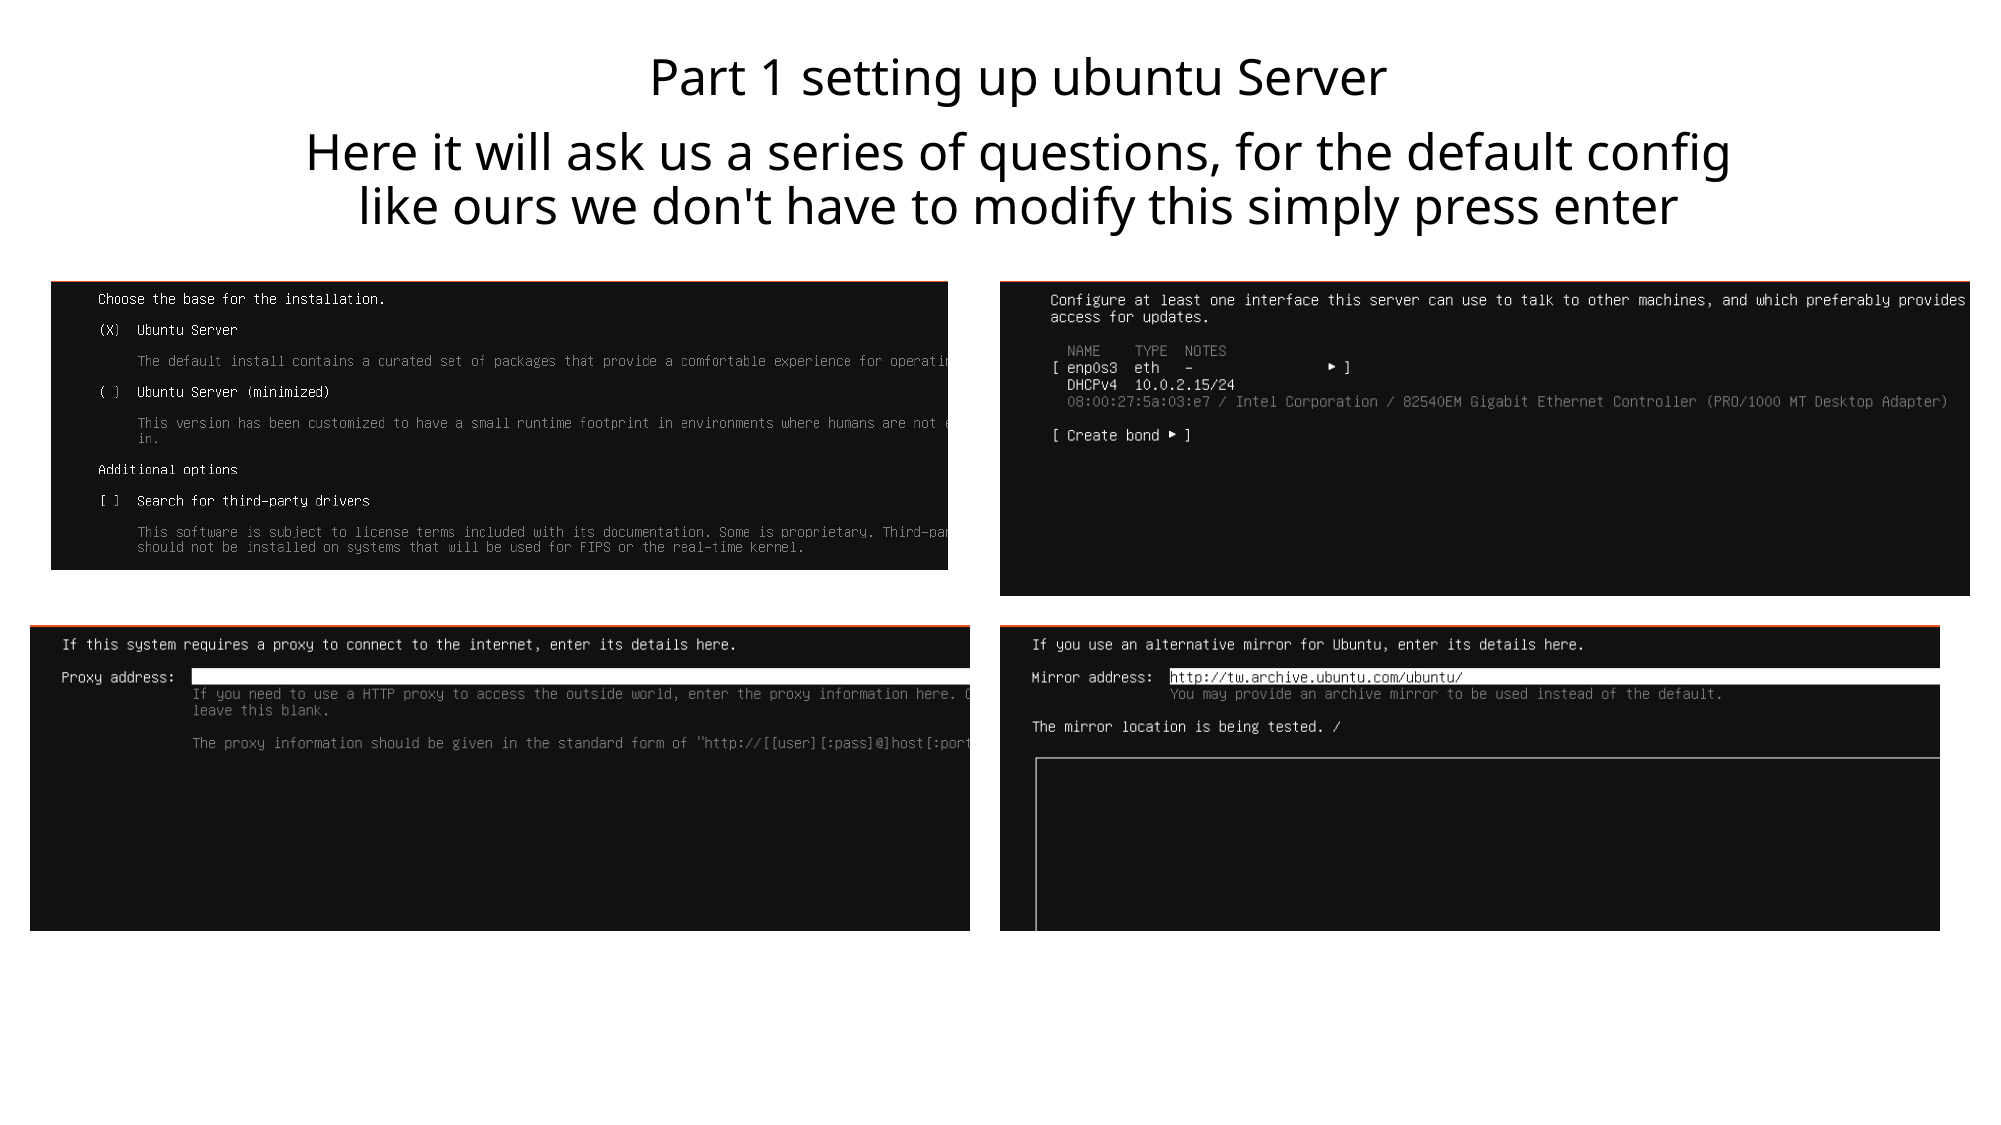

# Part 1 setting up ubuntu Server
Here it will ask us a series of questions, for the default config like ours we don't have to modify this simply press enter